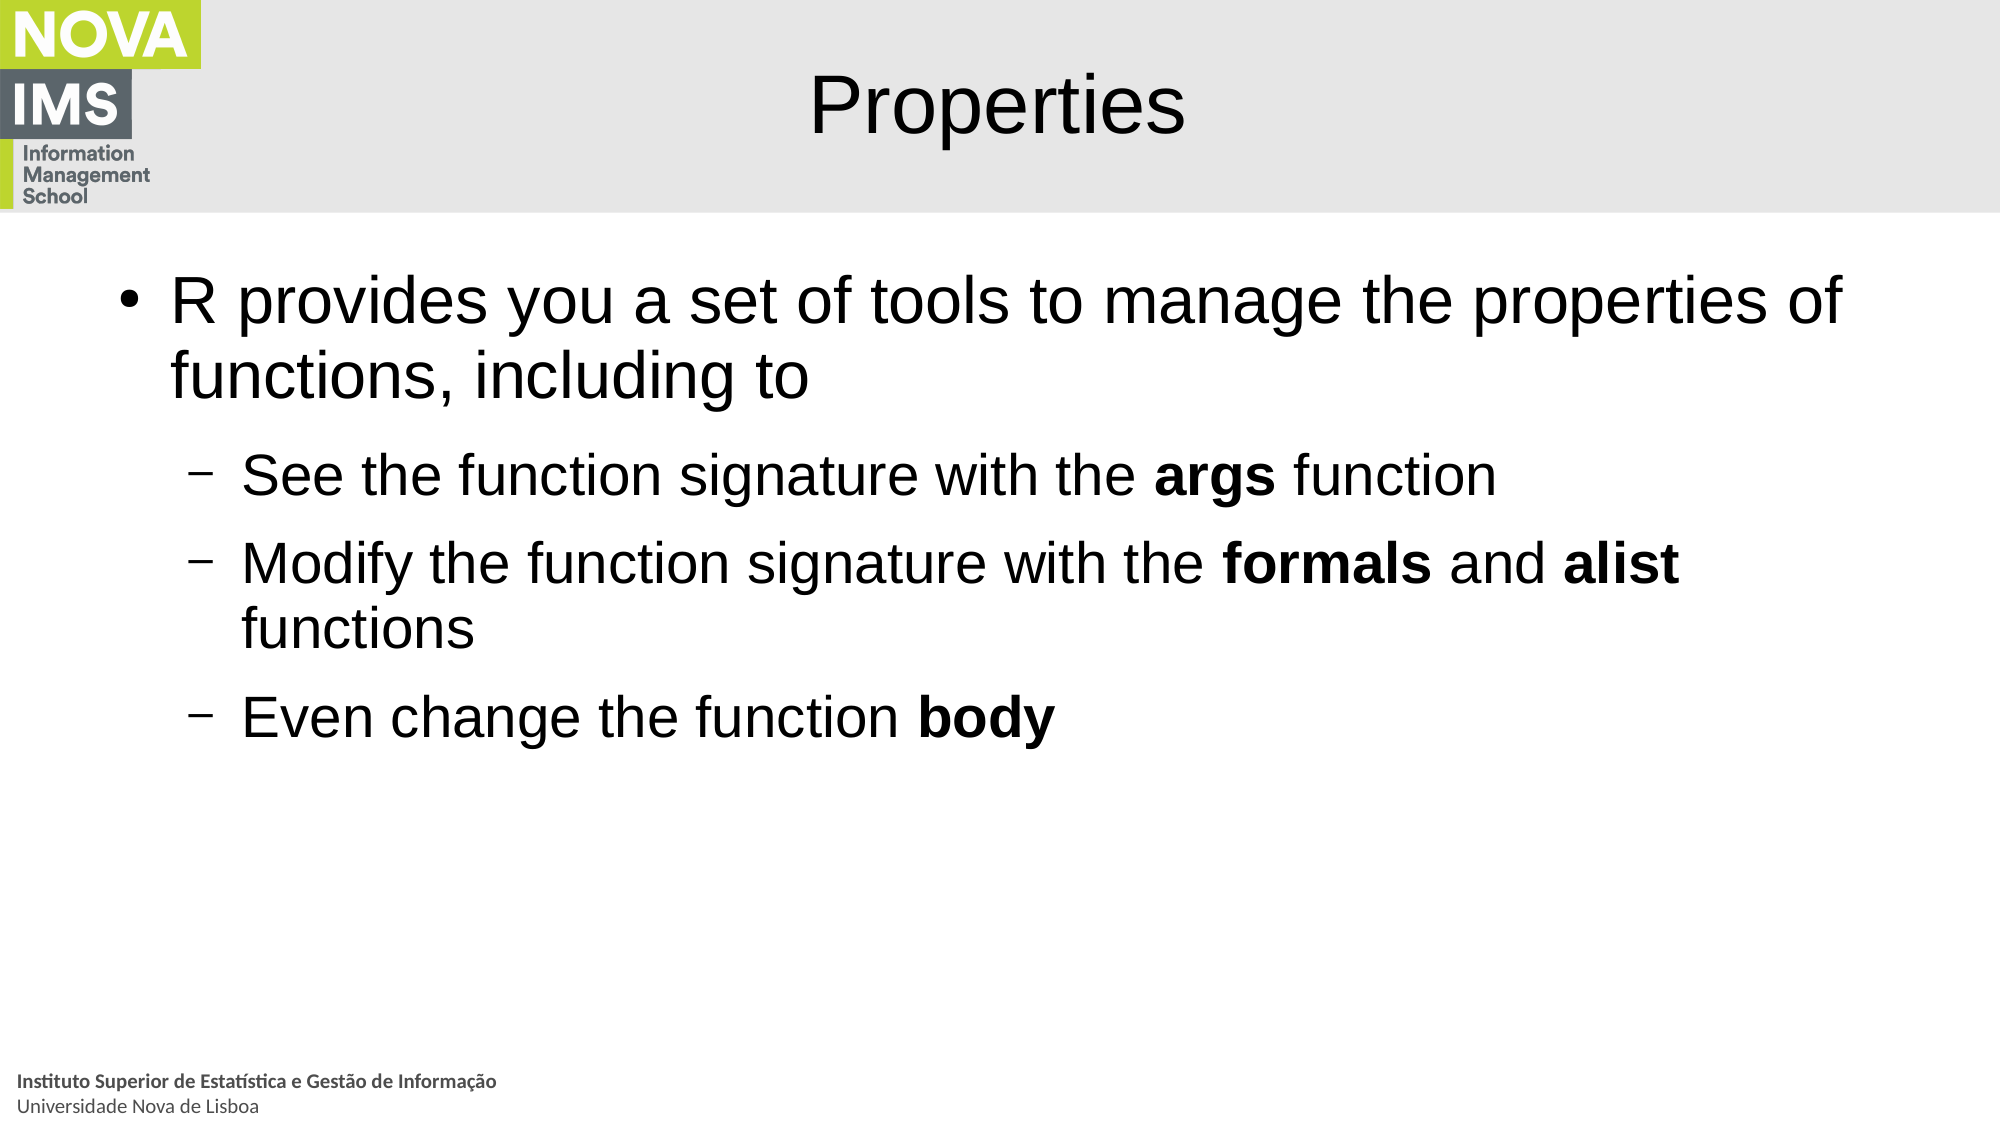

# Properties
R provides you a set of tools to manage the properties of functions, including to
See the function signature with the args function
Modify the function signature with the formals and alist functions
Even change the function body